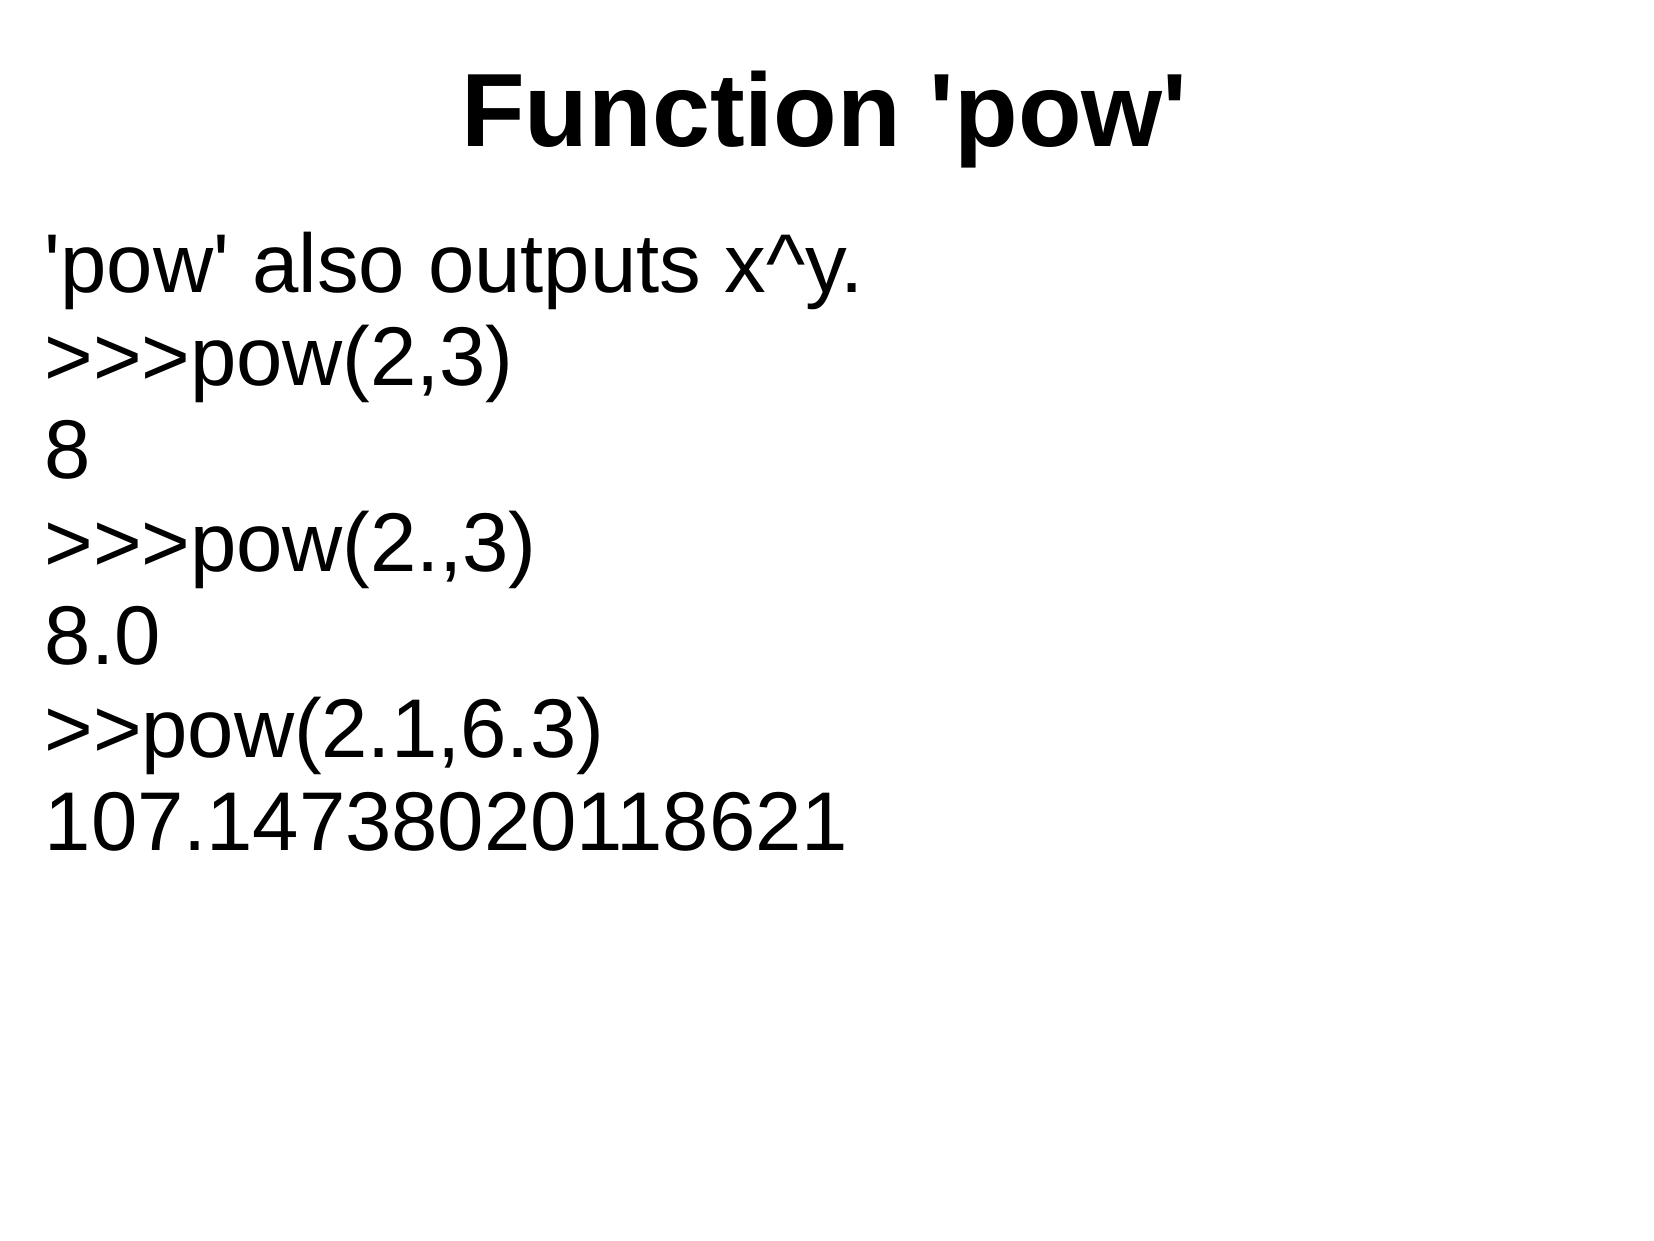

Function 'pow'
'pow' also outputs x^y.
>>>pow(2,3)
8
>>>pow(2.,3)
8.0
>>pow(2.1,6.3)
107.14738020118621